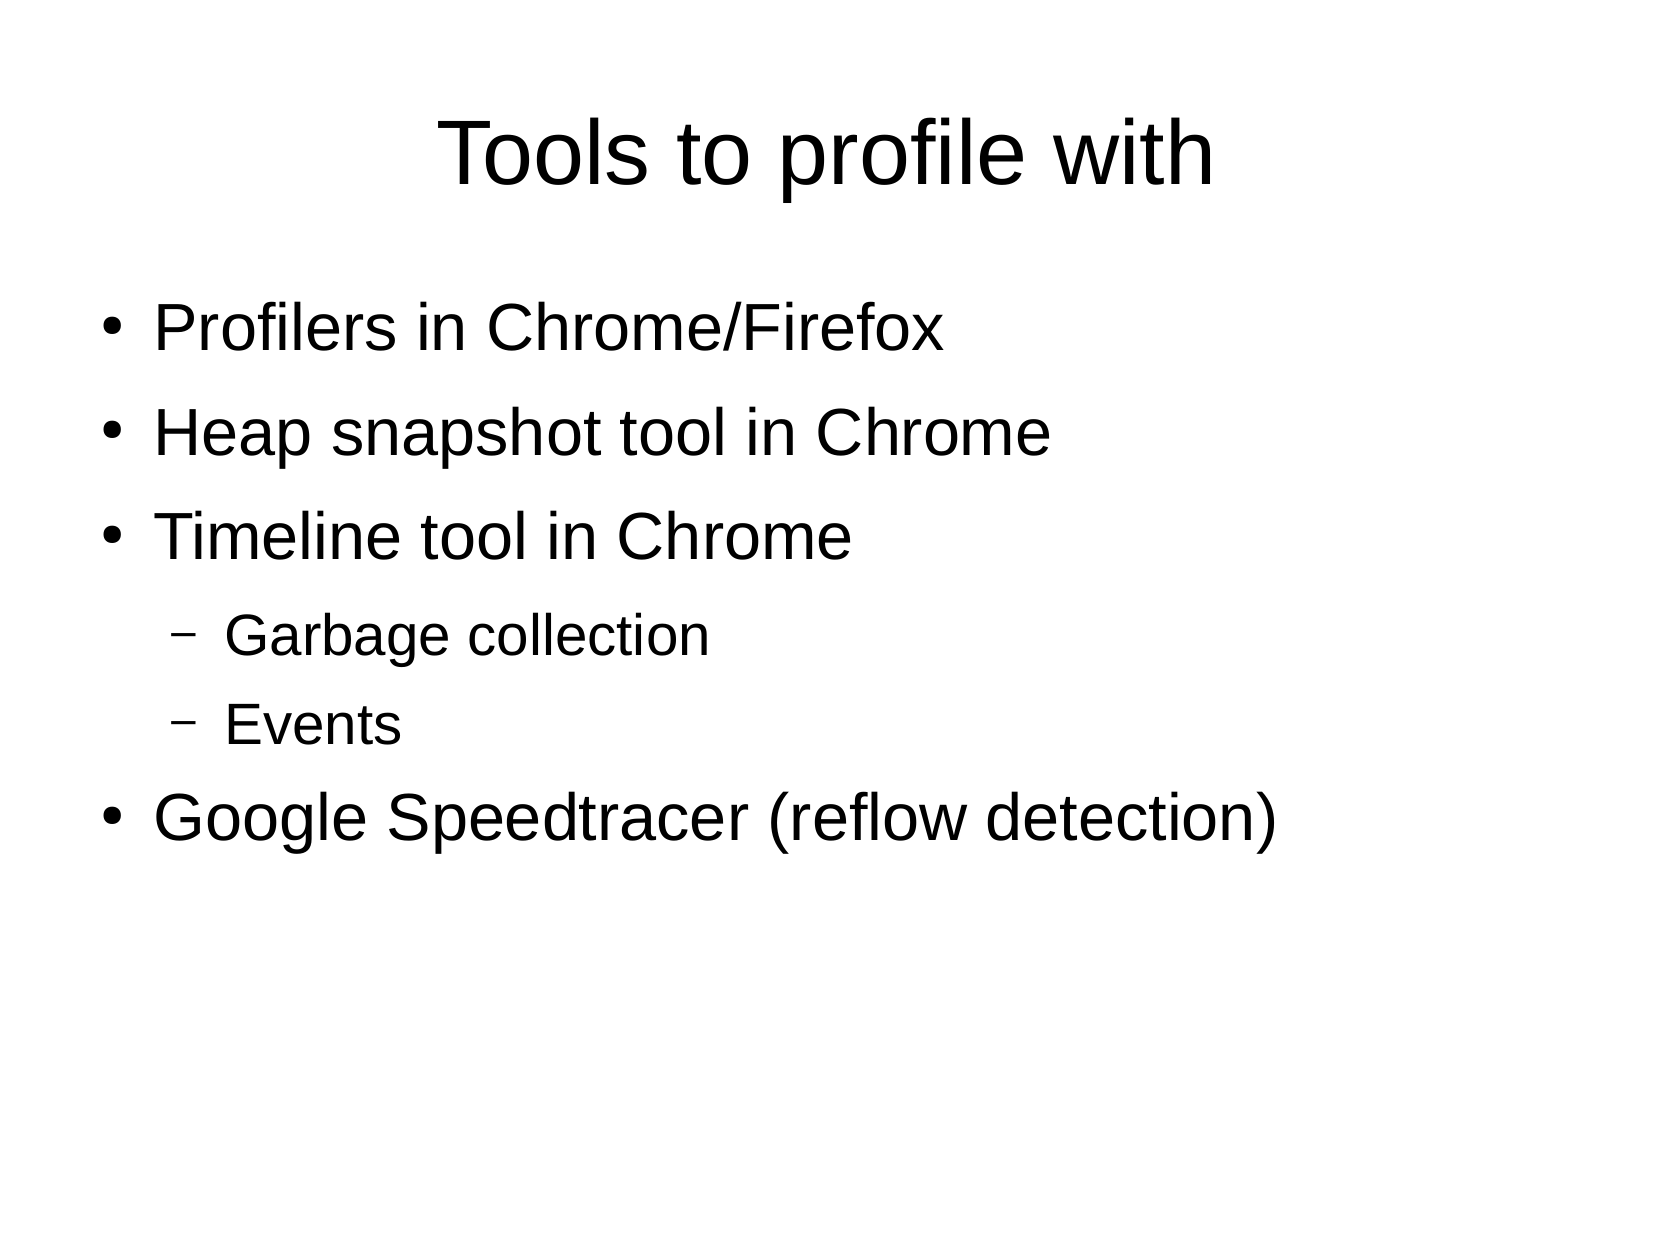

# Tools to profile with
Profilers in Chrome/Firefox
Heap snapshot tool in Chrome
Timeline tool in Chrome
Garbage collection
Events
Google Speedtracer (reflow detection)